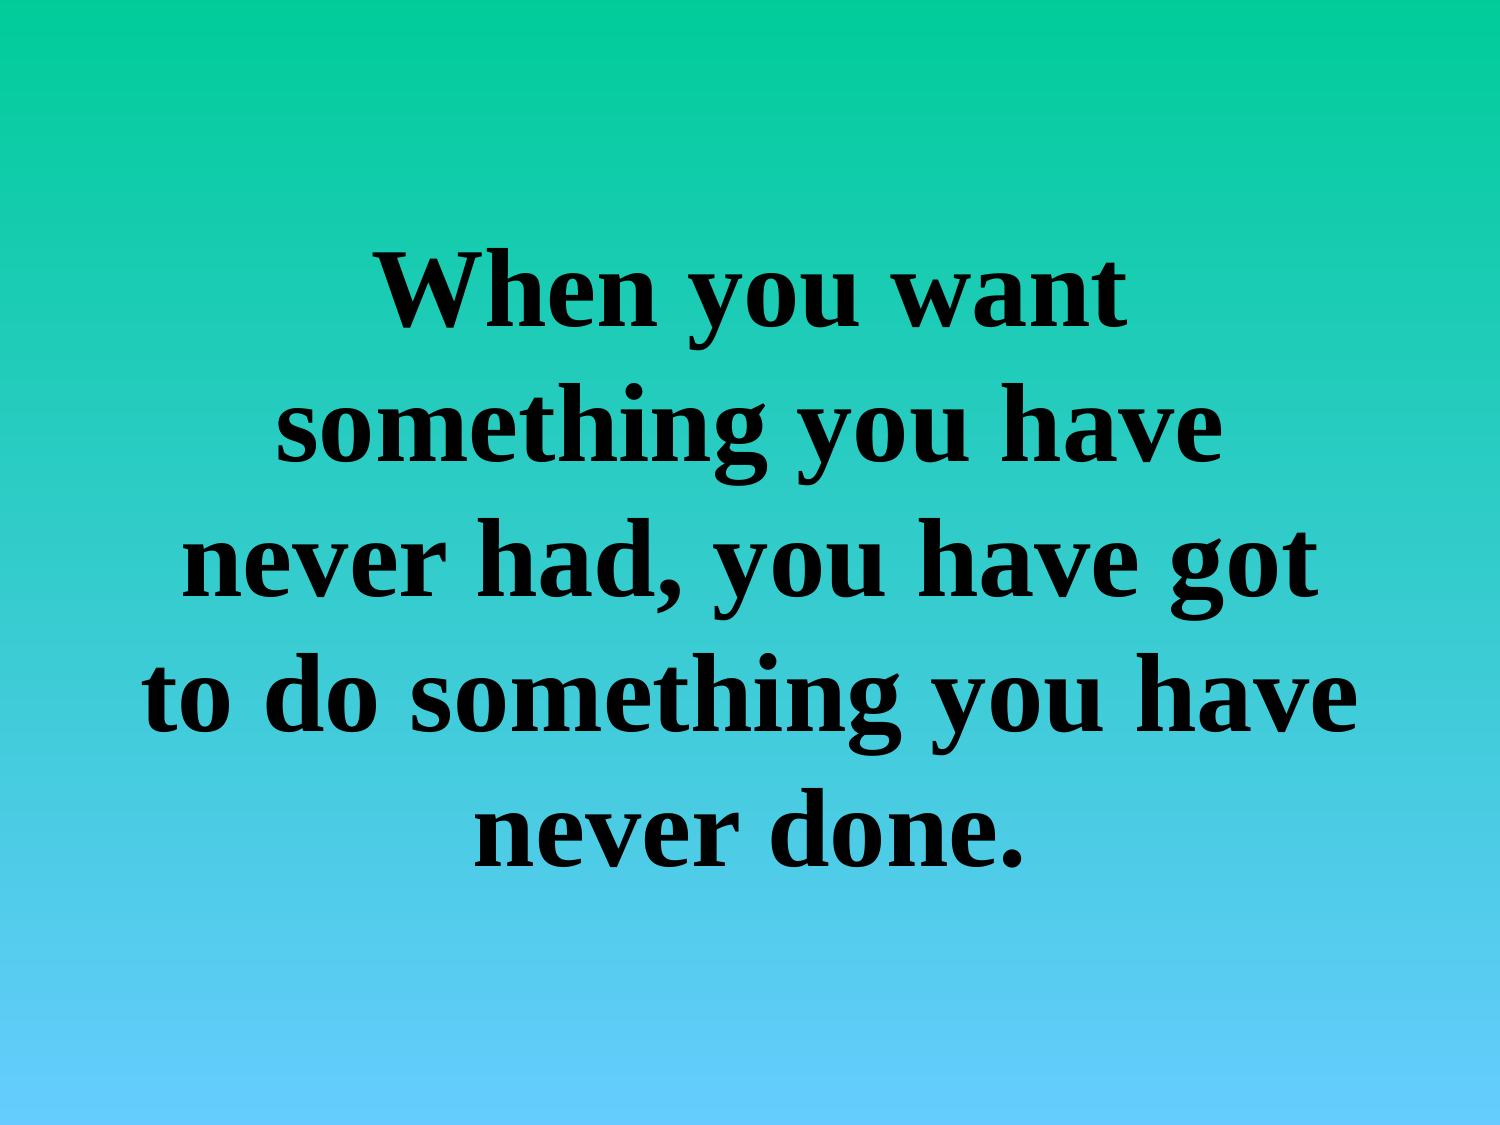

# When you want something you have never had, you have got to do something you have never done.